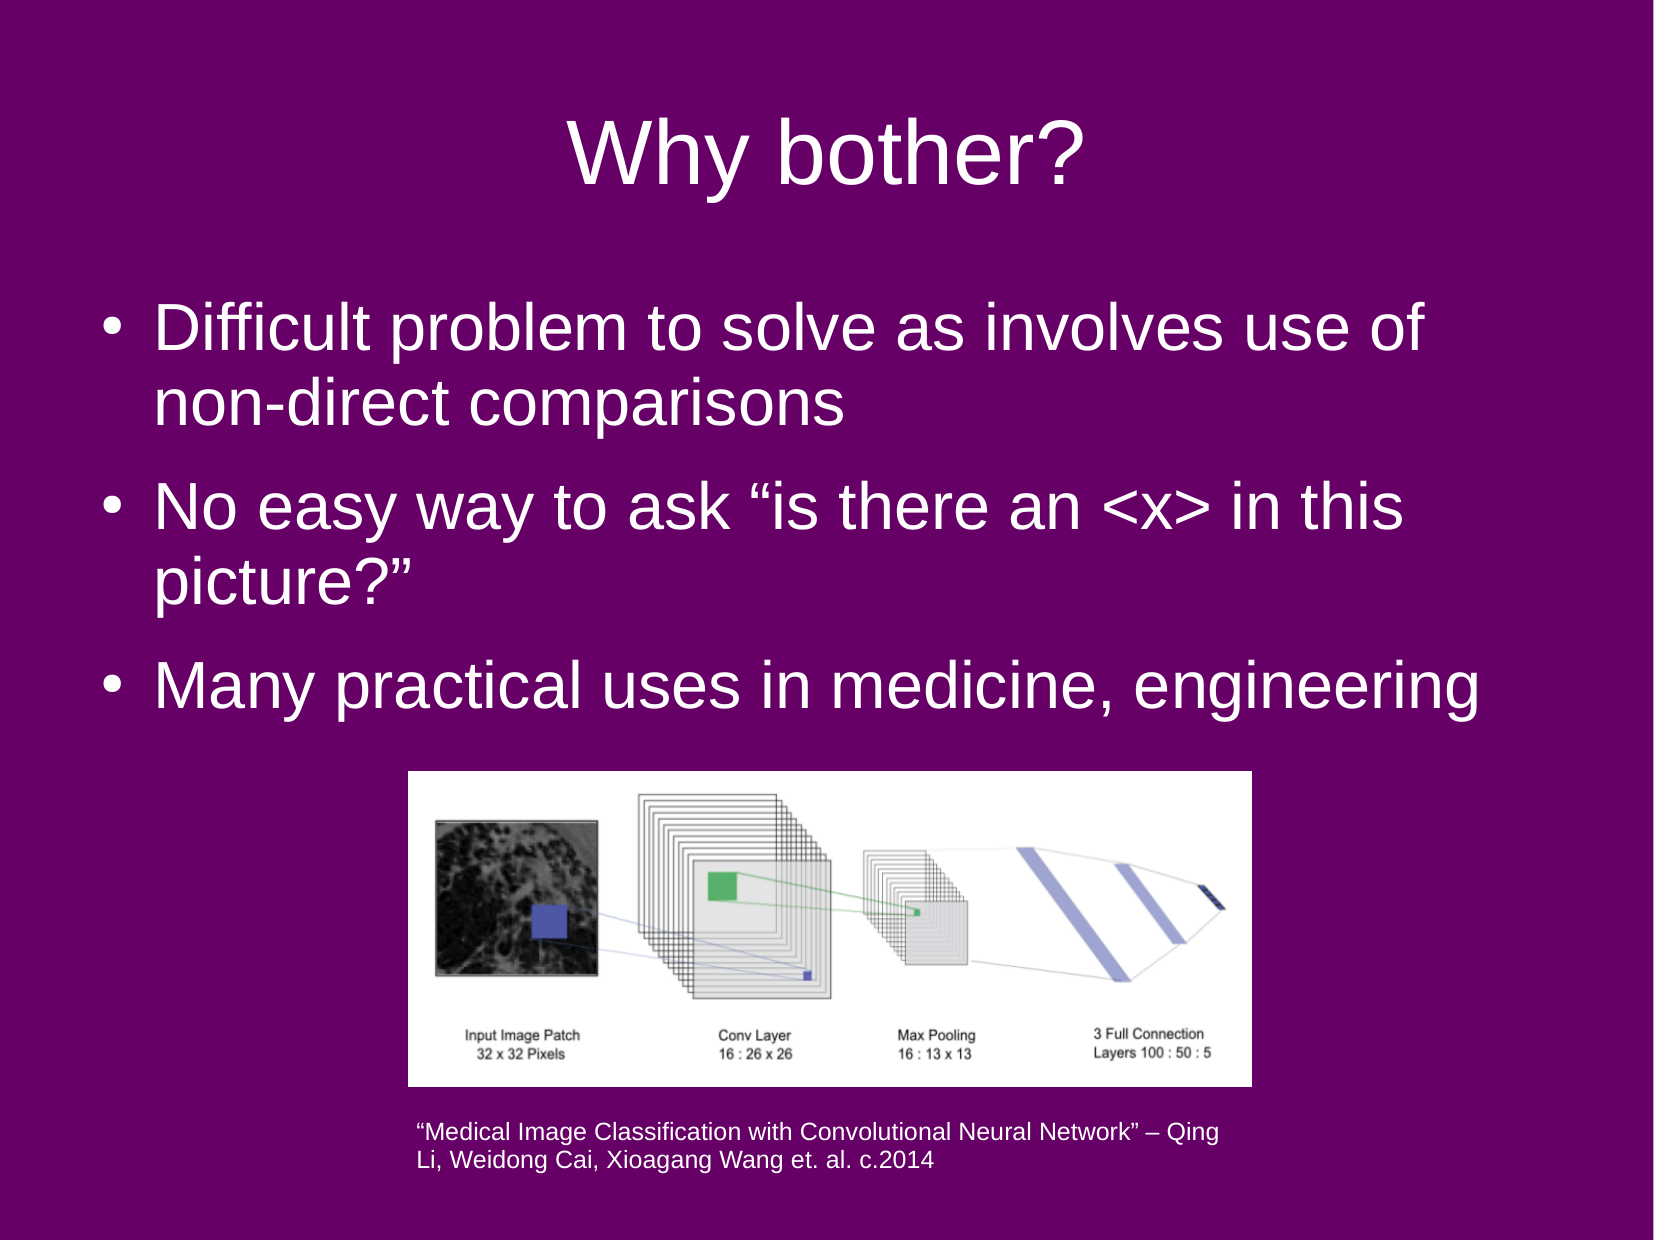

# Why bother?
Difficult problem to solve as involves use of non-direct comparisons
No easy way to ask “is there an <x> in this picture?”
Many practical uses in medicine, engineering
“Medical Image Classification with Convolutional Neural Network” – Qing Li, Weidong Cai, Xioagang Wang et. al. c.2014